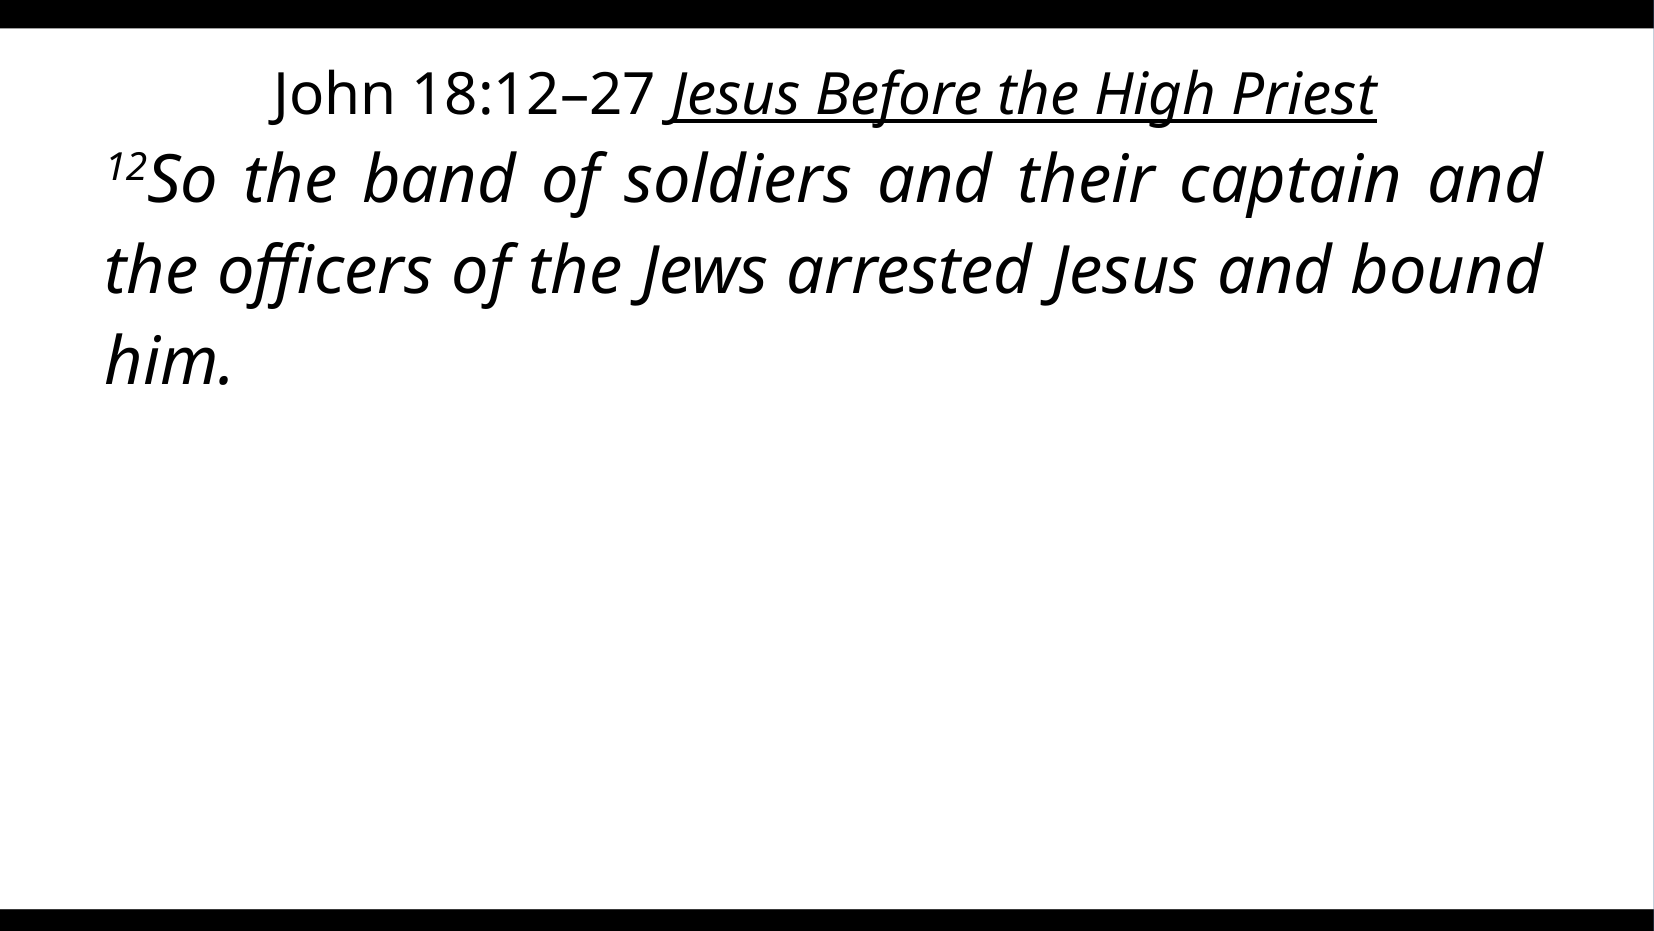

John 18:12–27 Jesus Before the High Priest
12So the band of soldiers and their captain and the officers of the Jews arrested Jesus and bound him.